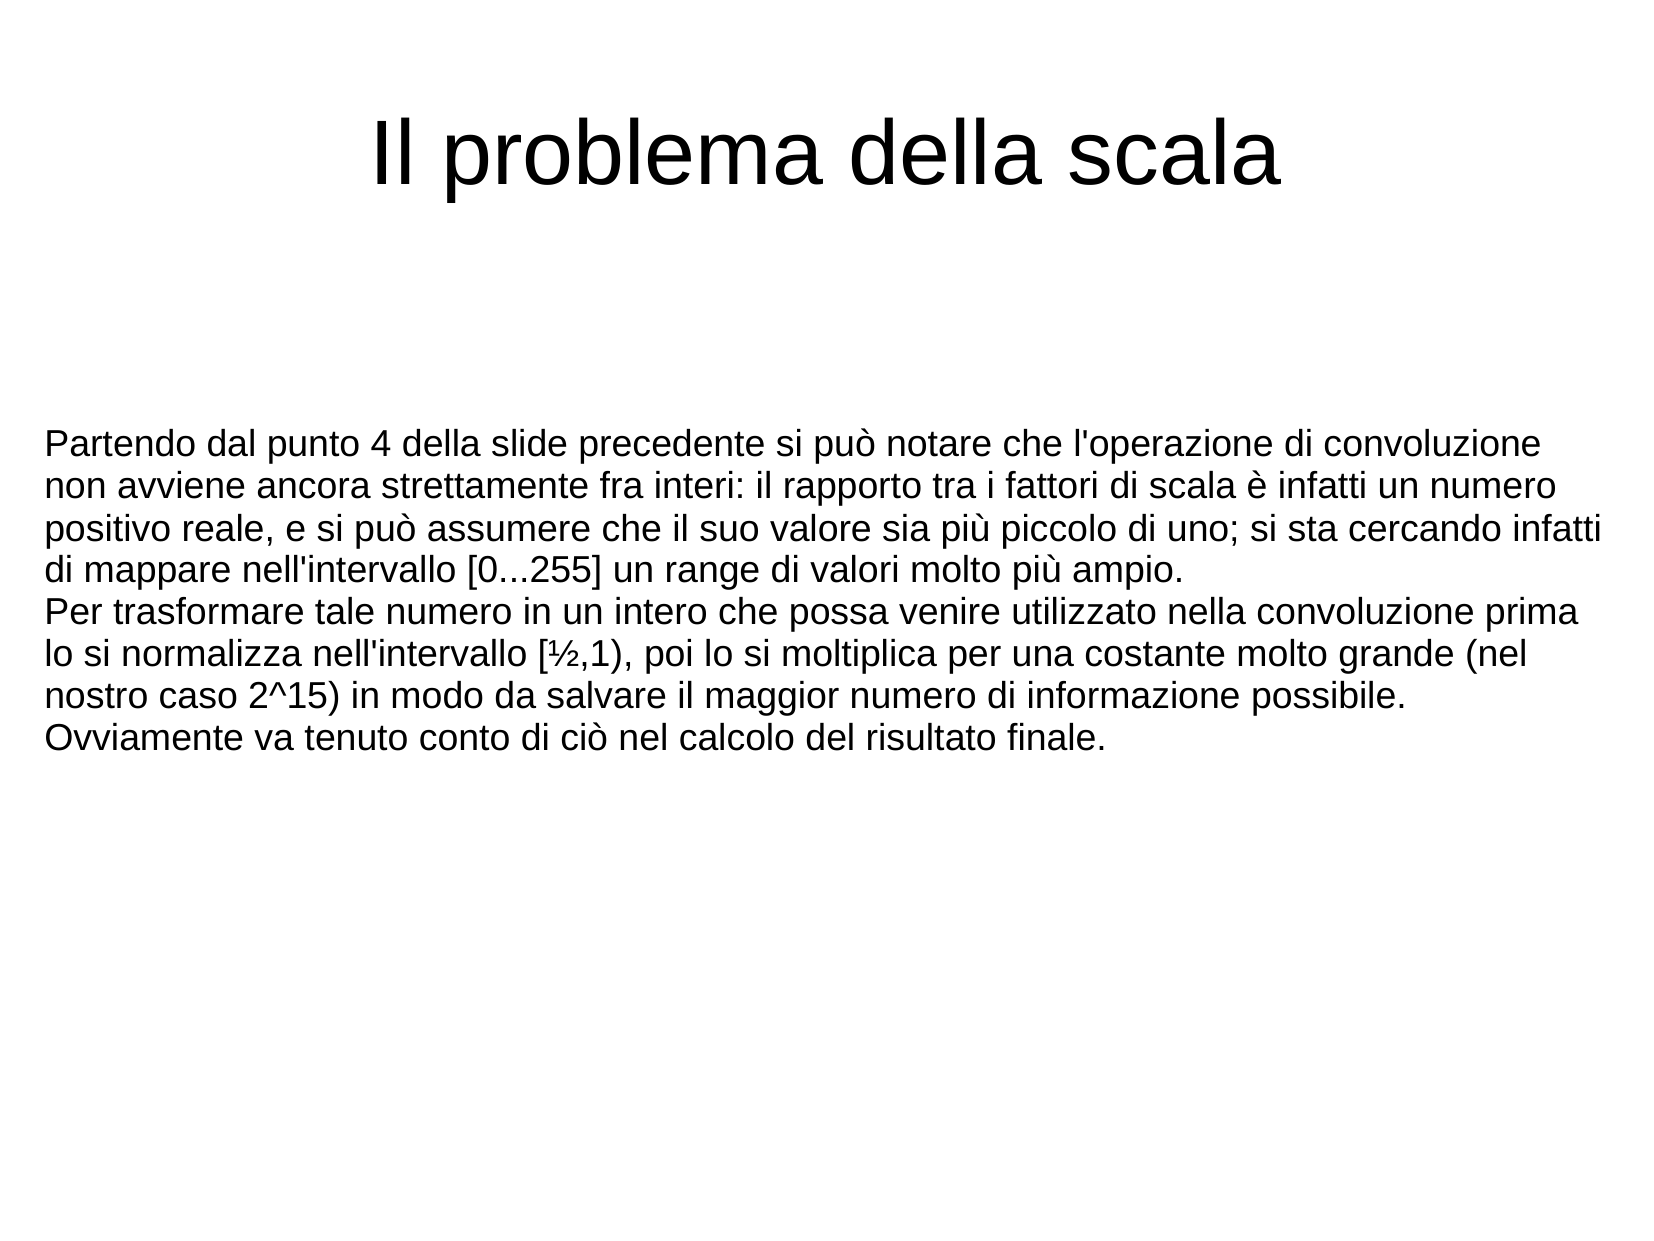

# Il problema della scala
Partendo dal punto 4 della slide precedente si può notare che l'operazione di convoluzione non avviene ancora strettamente fra interi: il rapporto tra i fattori di scala è infatti un numero positivo reale, e si può assumere che il suo valore sia più piccolo di uno; si sta cercando infatti di mappare nell'intervallo [0...255] un range di valori molto più ampio.
Per trasformare tale numero in un intero che possa venire utilizzato nella convoluzione prima lo si normalizza nell'intervallo [½,1), poi lo si moltiplica per una costante molto grande (nel nostro caso 2^15) in modo da salvare il maggior numero di informazione possibile.
Ovviamente va tenuto conto di ciò nel calcolo del risultato finale.